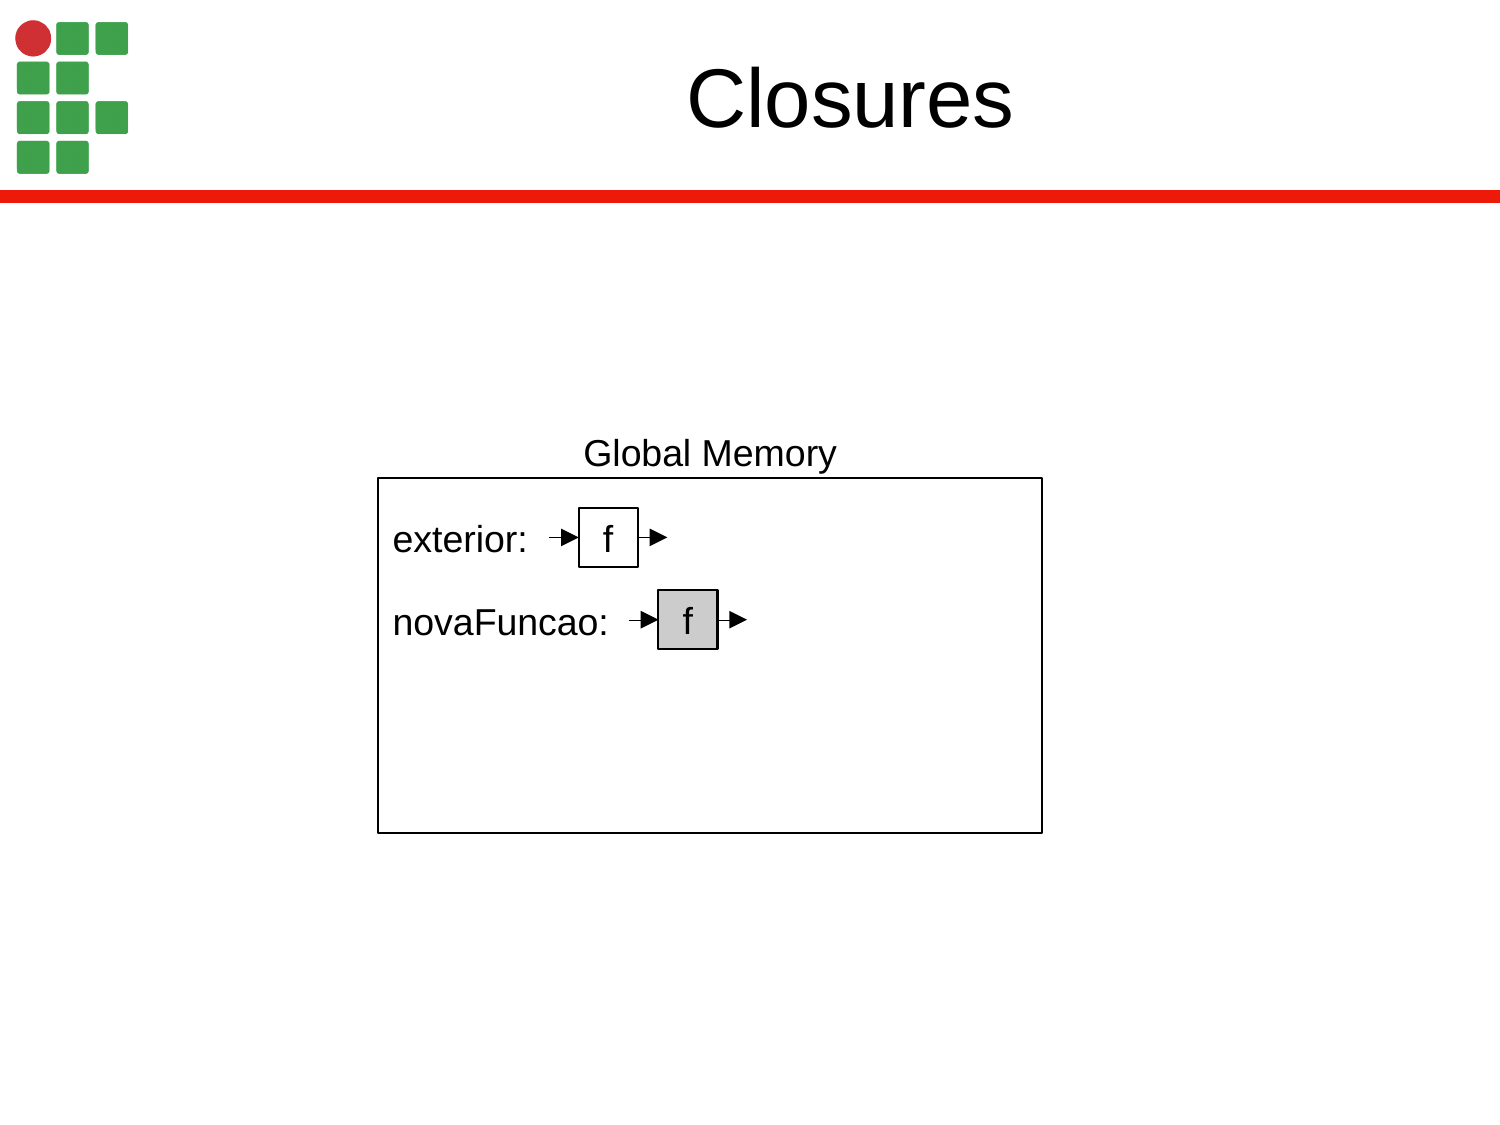

# Closures
Global Memory
exterior:
f
f
novaFuncao: